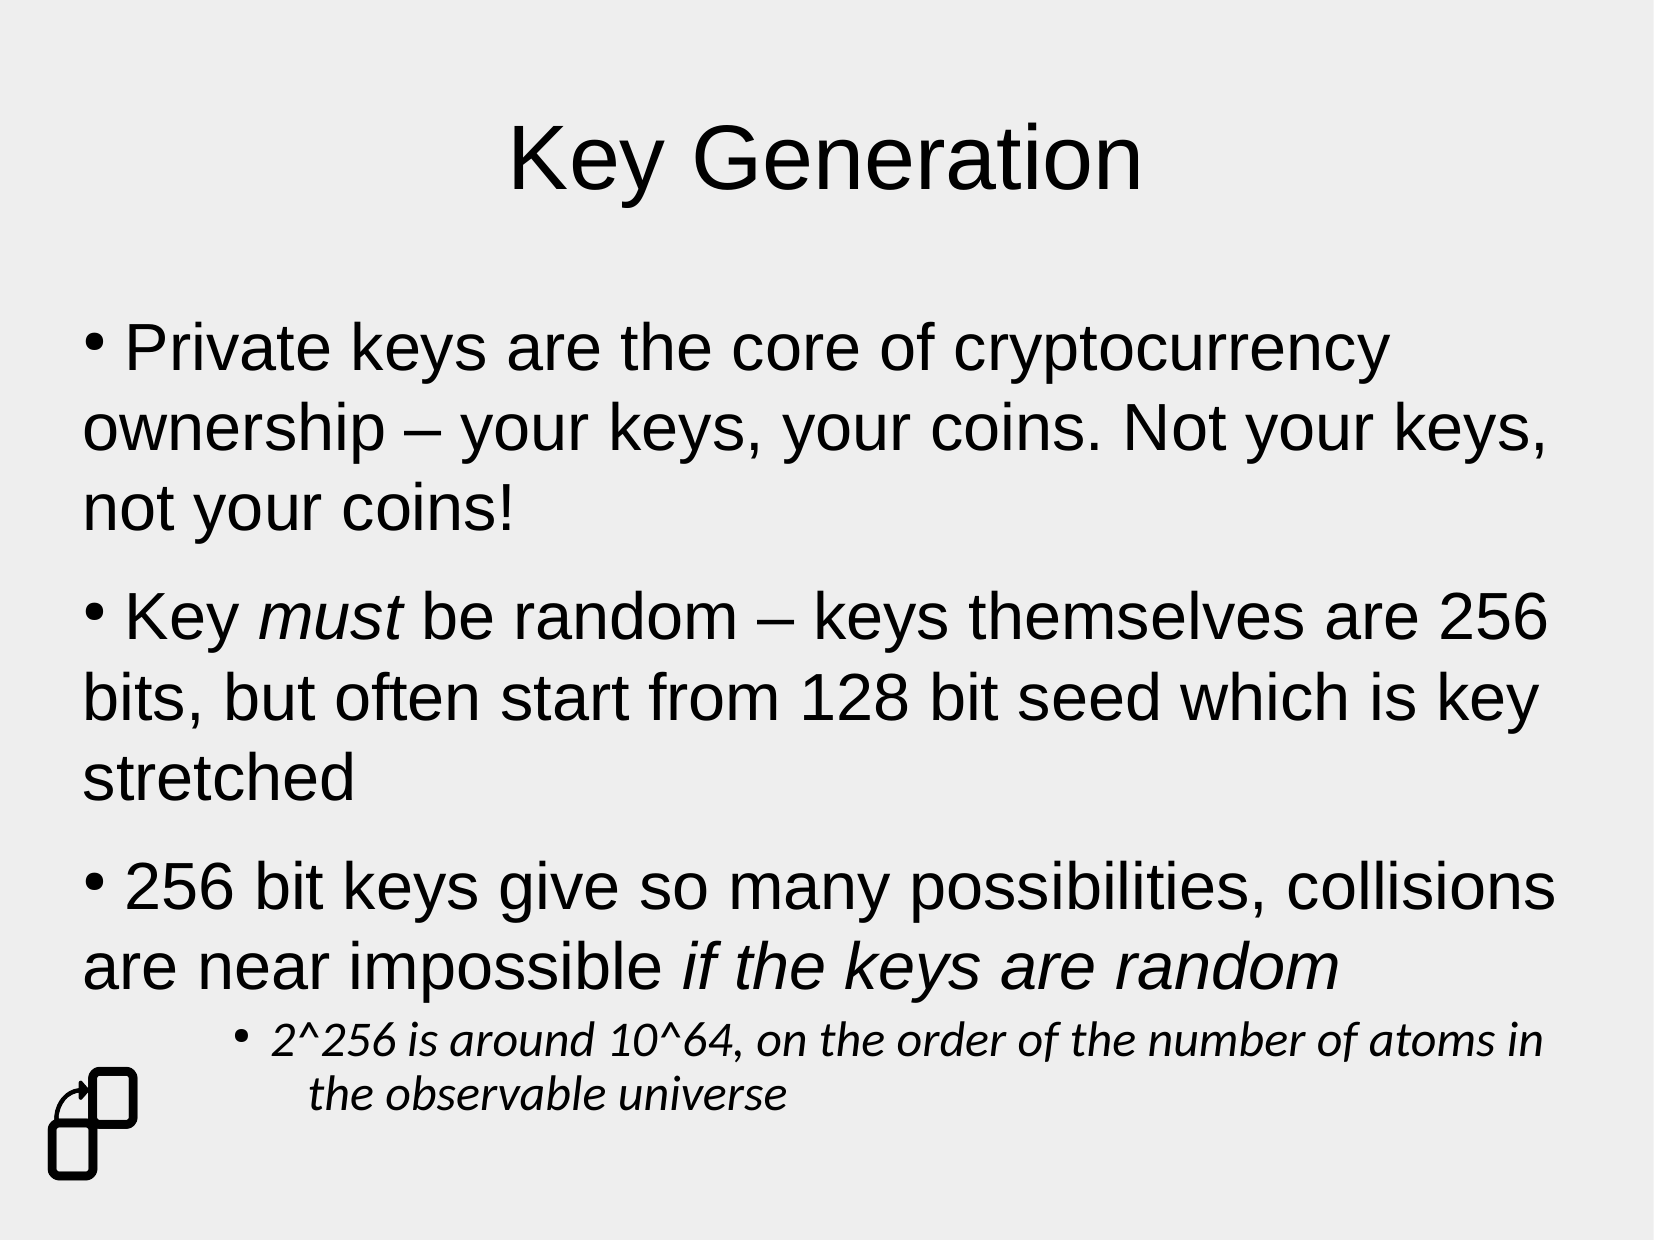

# Key Generation
 Private keys are the core of cryptocurrency ownership – your keys, your coins. Not your keys, not your coins!
 Key must be random – keys themselves are 256 bits, but often start from 128 bit seed which is key stretched
 256 bit keys give so many possibilities, collisions are near impossible if the keys are random
2^256 is around 10^64, on the order of the number of atoms in the observable universe